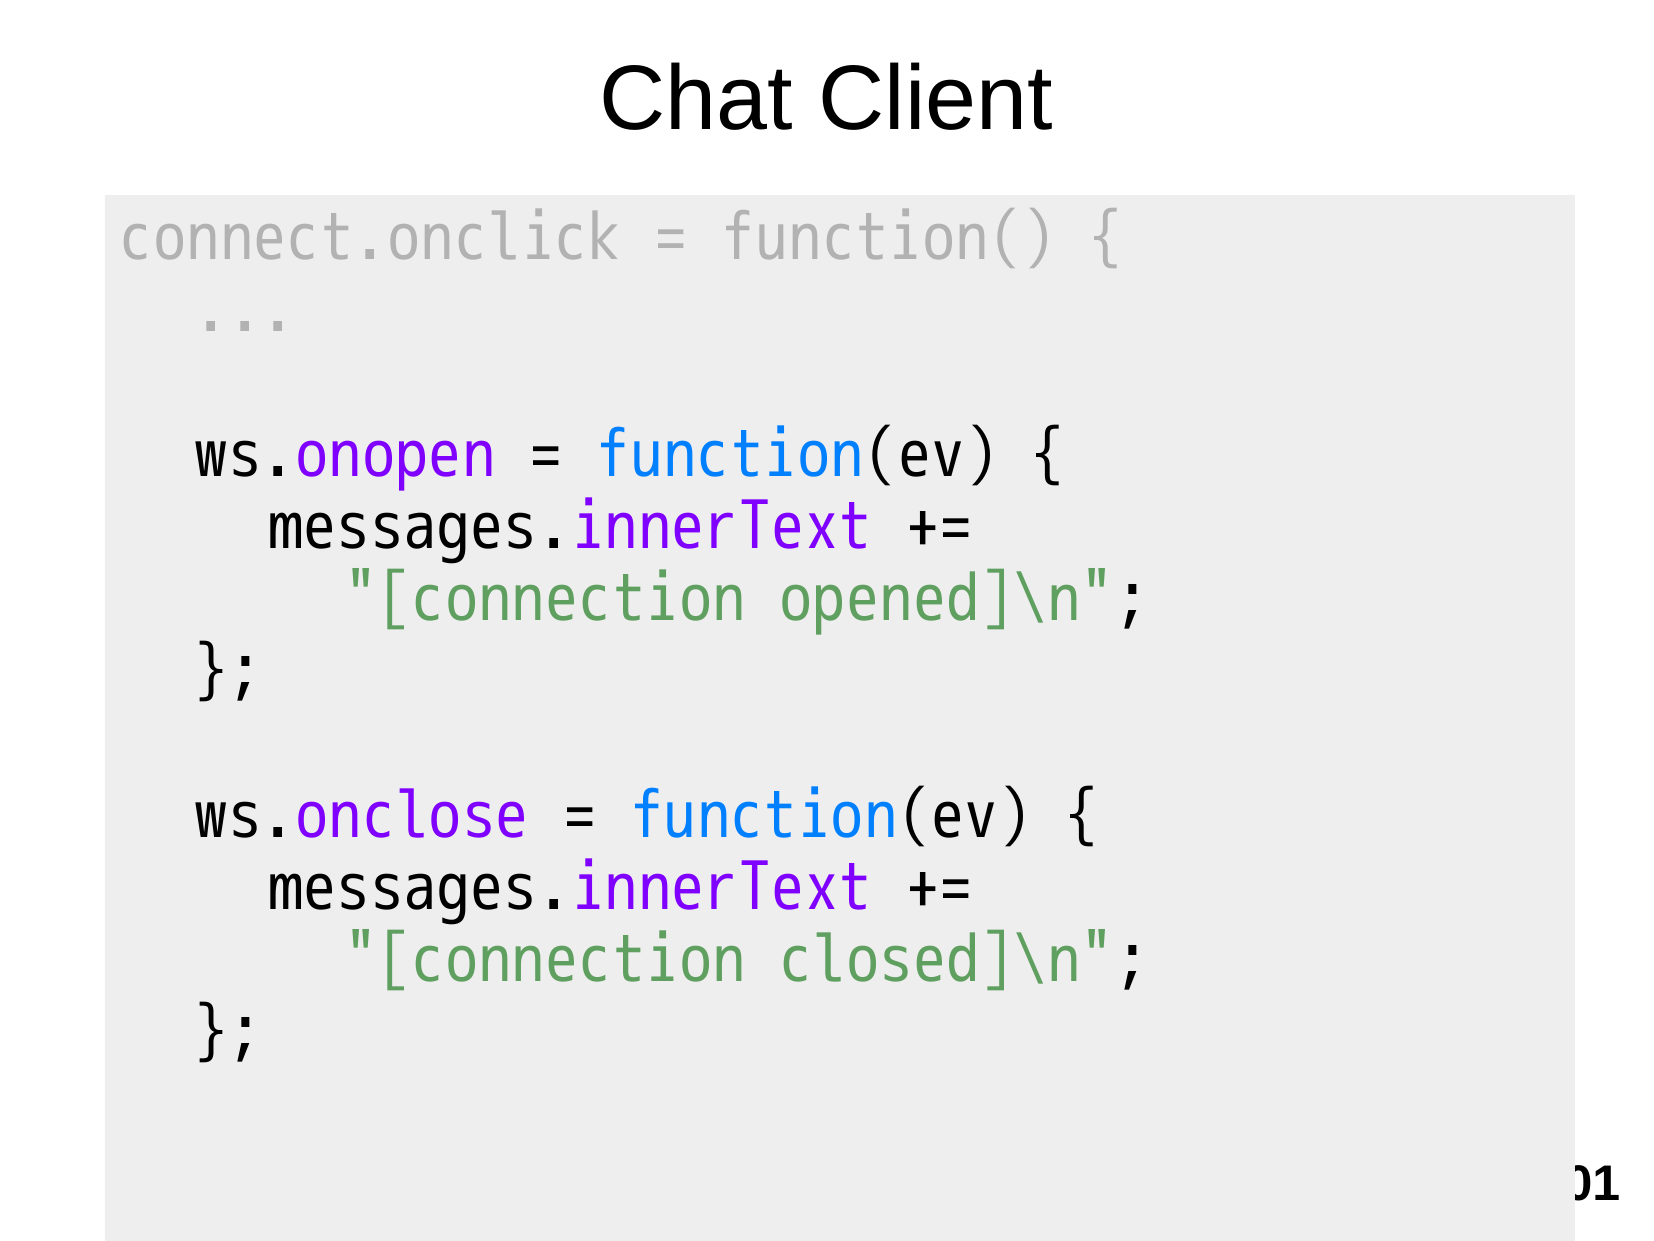

# Chat Client
connect.onclick = function() {
	...
	ws.onopen = function(ev) {
		messages.innerText +=
			"[connection opened]\n";
	};
	ws.onclose = function(ev) {
		messages.innerText +=
			"[connection closed]\n";
	};
101